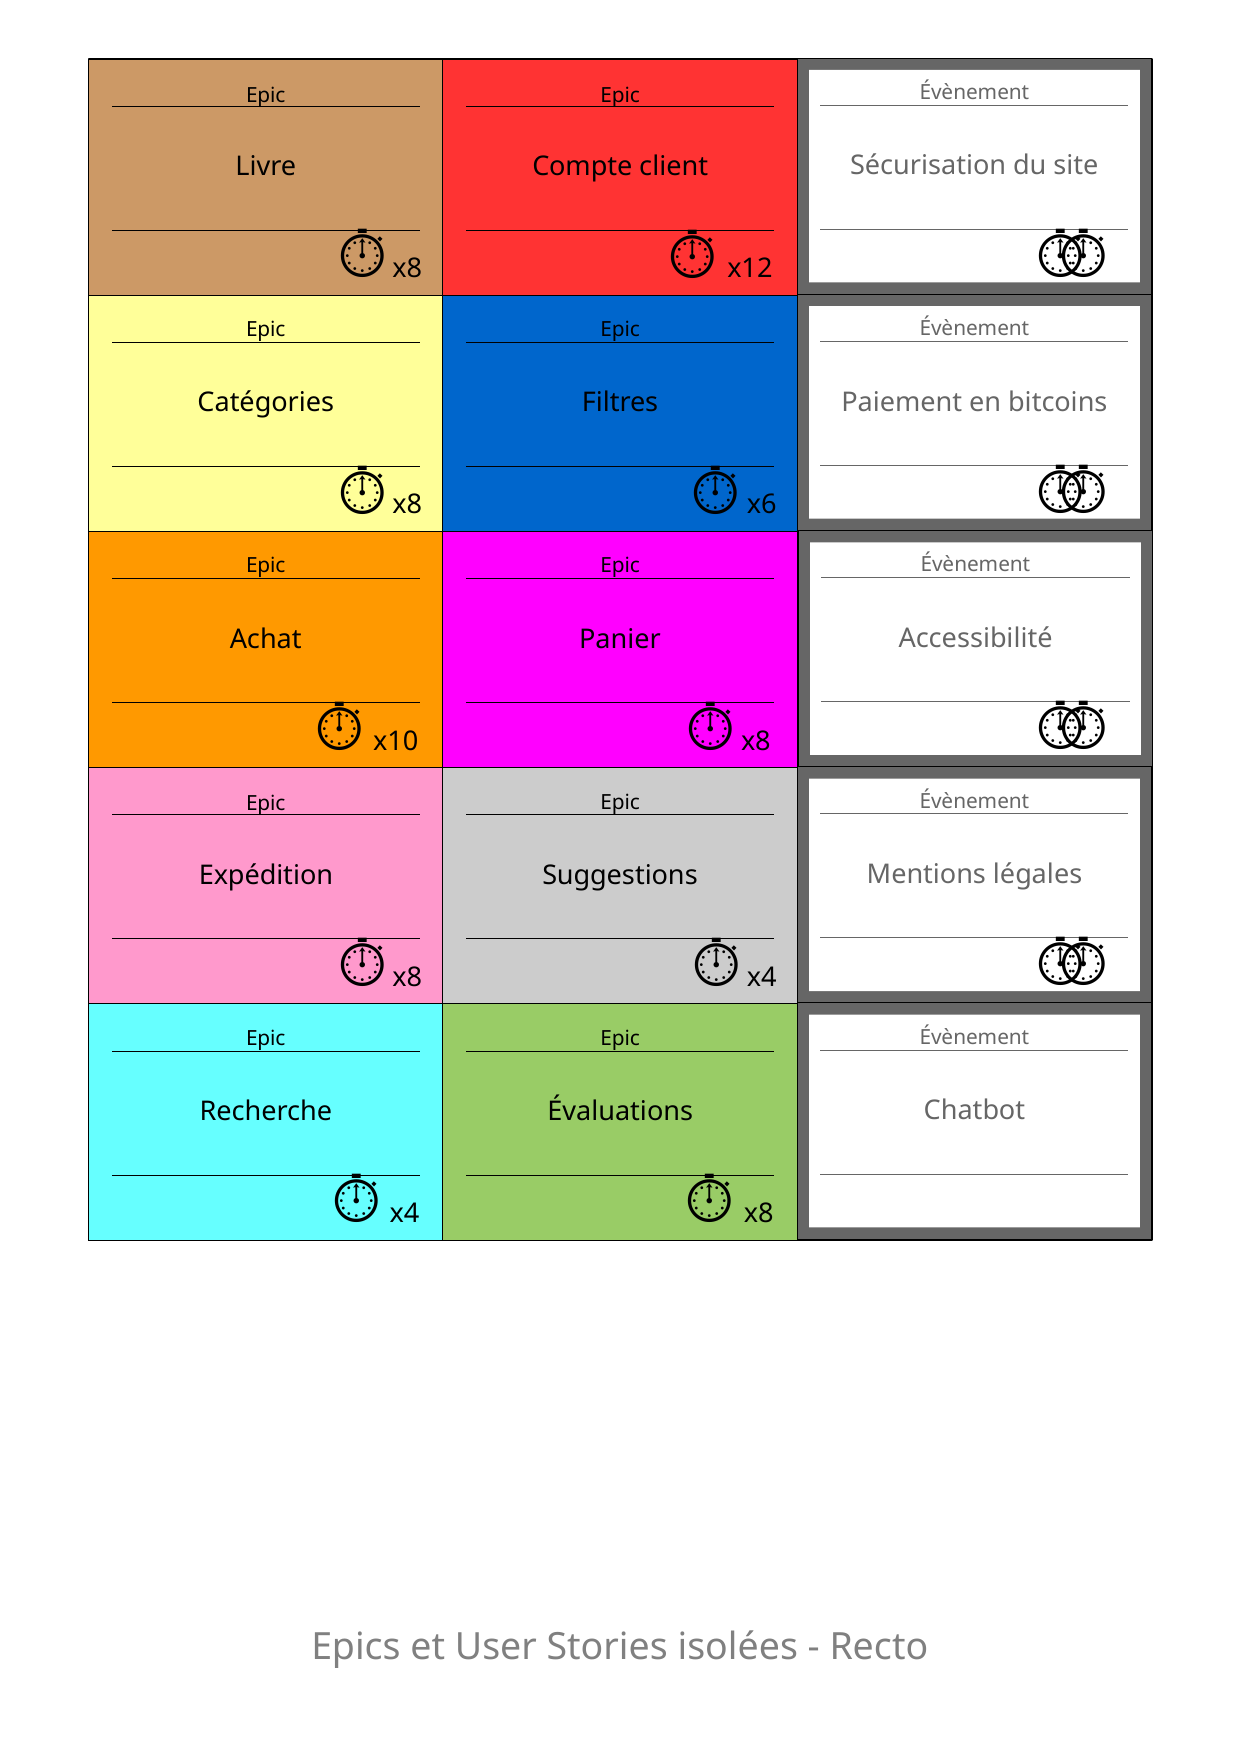

Évènement
Sécurisation du site
⏱️⏱️
Epic
Livre
⏱️
x8
Epic
Compte client
⏱️
x12
Évènement
Évènement
Paiement en bitcoins
Paiement en bitcoins
⏱️⏱️
Epic
Catégories
⏱️
x8
Epic
Filtres
⏱️
x6
Évènement
Évènement
Accessibilité
Accessibilité
⏱️⏱️
Epic
Achat
⏱️
x10
Epic
Panier
⏱️
x8
Évènement
Mentions légales
⏱️⏱️
Epic
Expédition
⏱️
x8
Epic
Suggestions
⏱️
x4
Évènement
Chatbot
Epic
Recherche
⏱️
x4
Epic
Évaluations
⏱️
x8
Epics et User Stories isolées - Recto